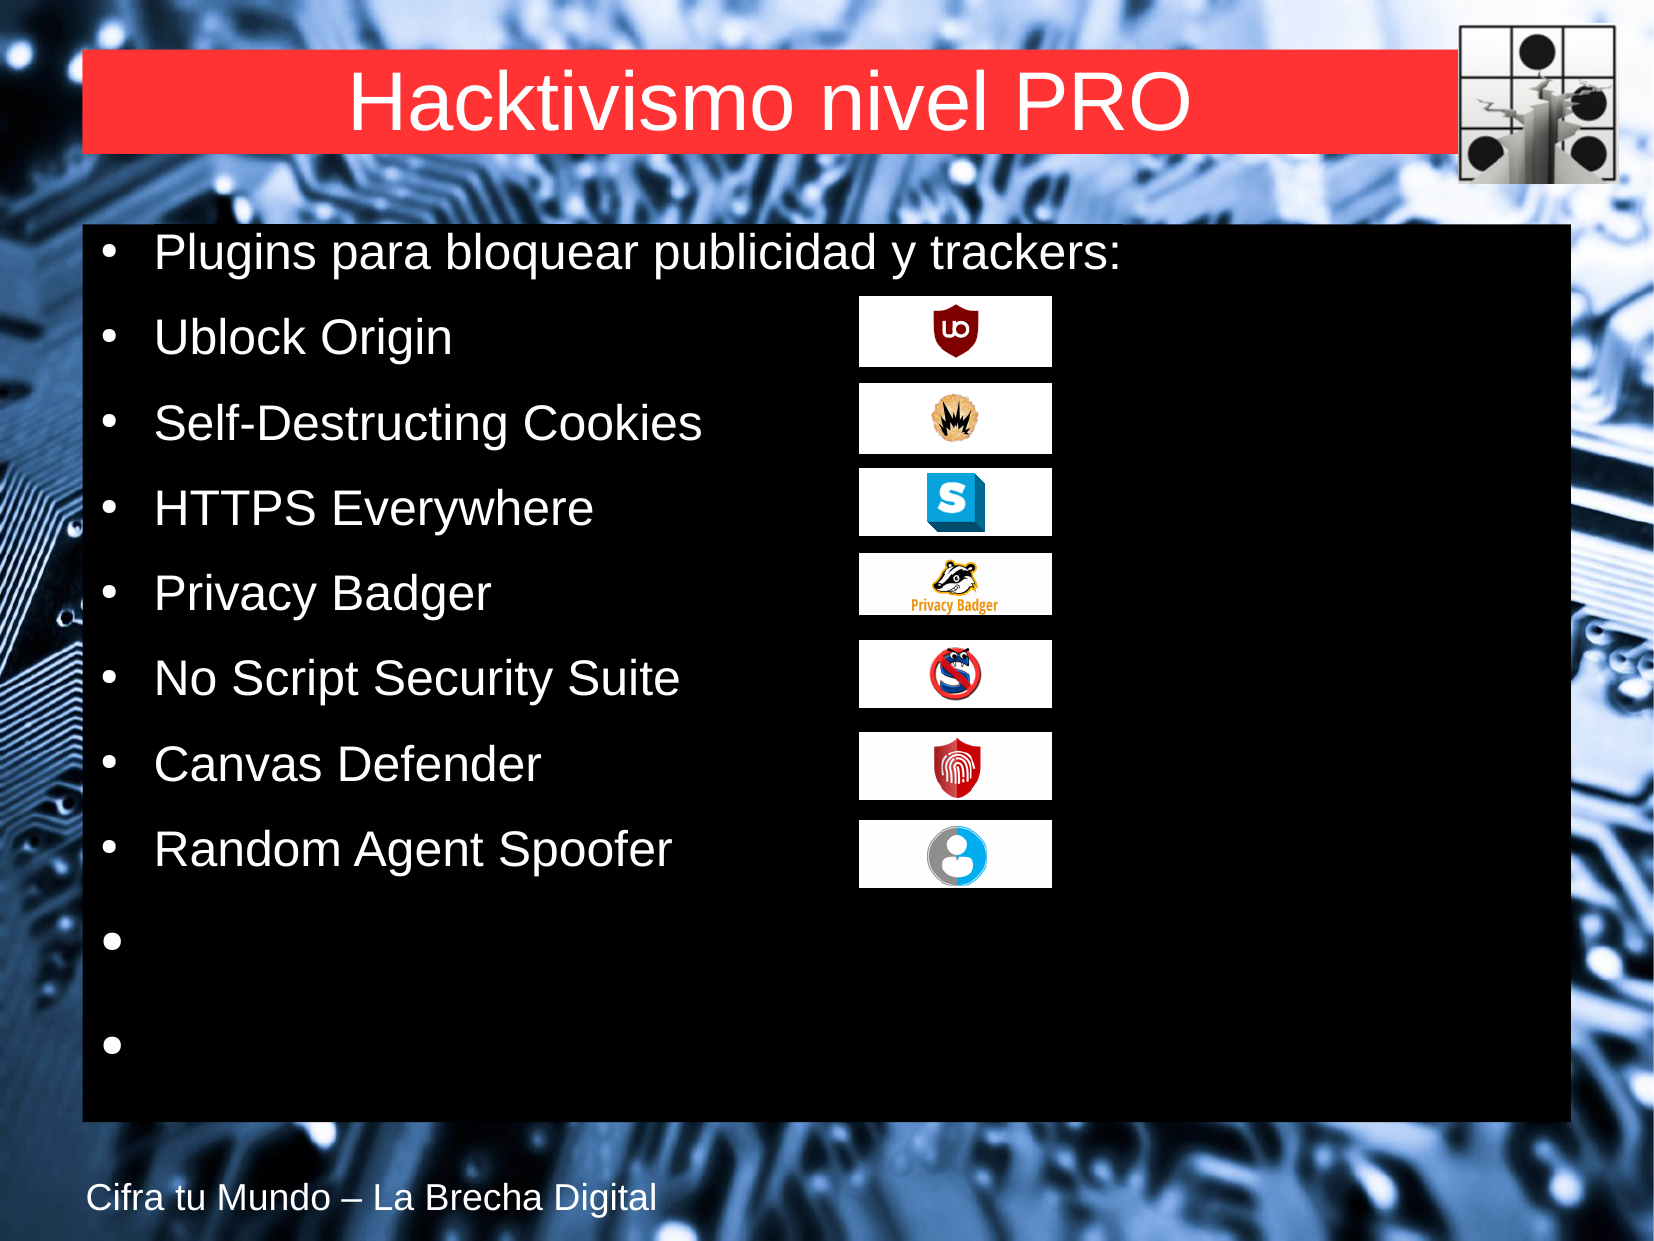

Tráfico de datos seguro con Tor y/o VPN
Hacktivismo nivel PRO
# Plugins para bloquear publicidad y trackers:
Ublock Origin
Self-Destructing Cookies
HTTPS Everywhere
Privacy Badger
No Script Security Suite
Canvas Defender
Random Agent Spoofer
Cifra tu Mundo – La Brecha Digital